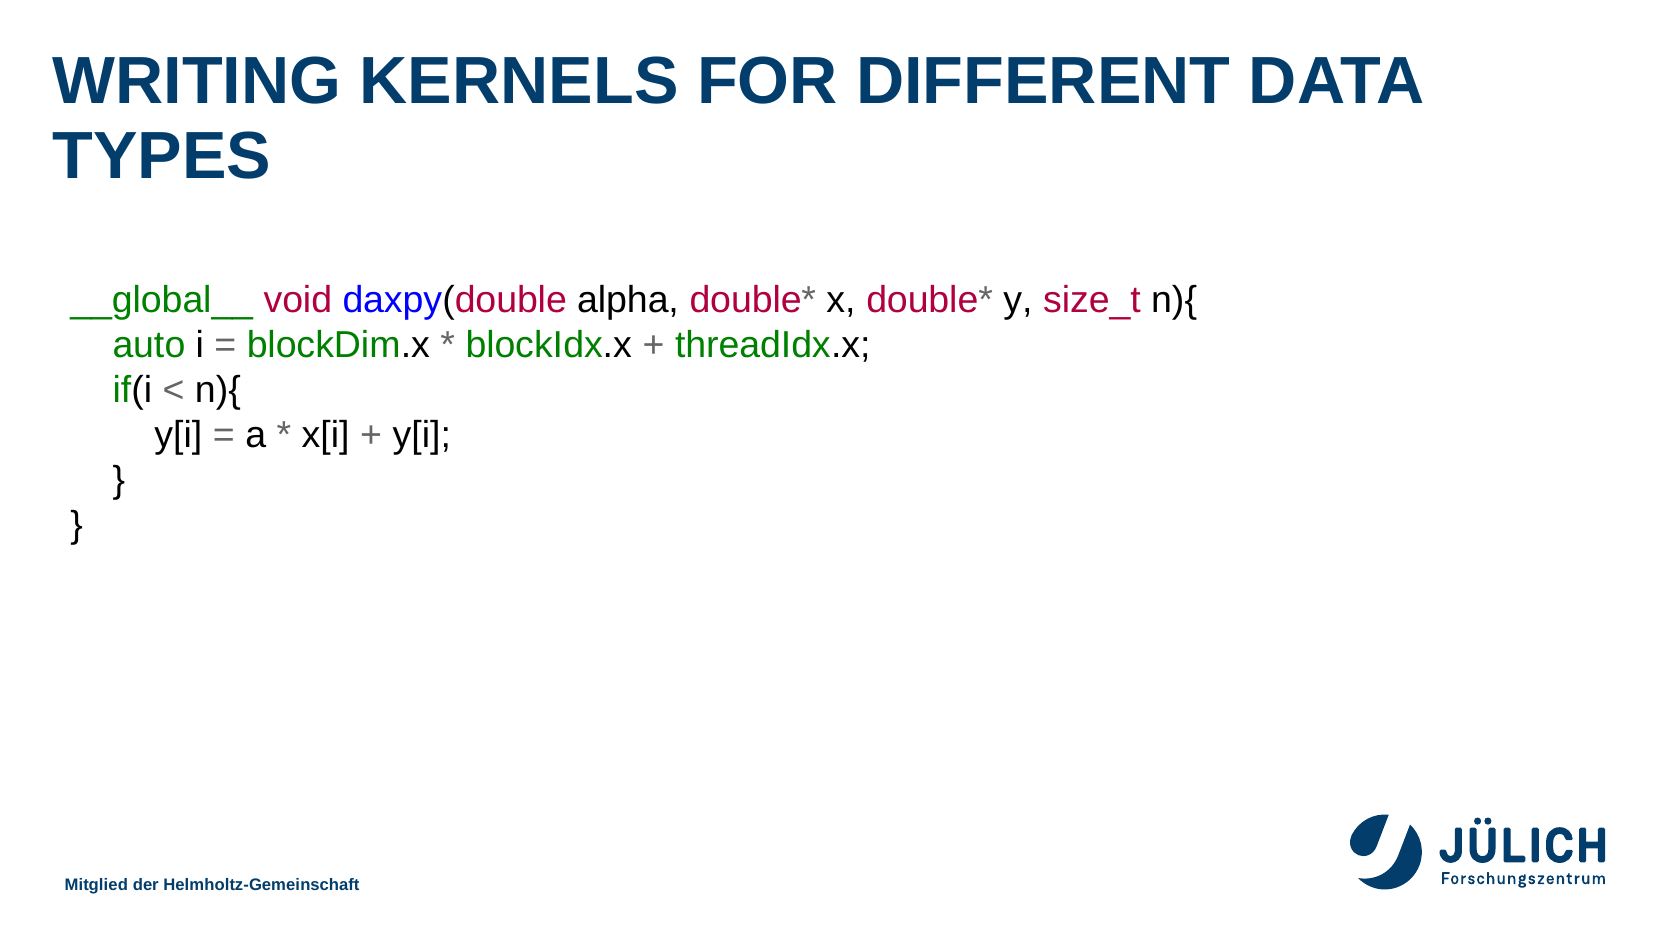

# Writing Kernels for Different Data Types
__global__ void daxpy(double alpha, double* x, double* y, size_t n){
 auto i = blockDim.x * blockIdx.x + threadIdx.x;
 if(i < n){
 y[i] = a * x[i] + y[i];
 }
}